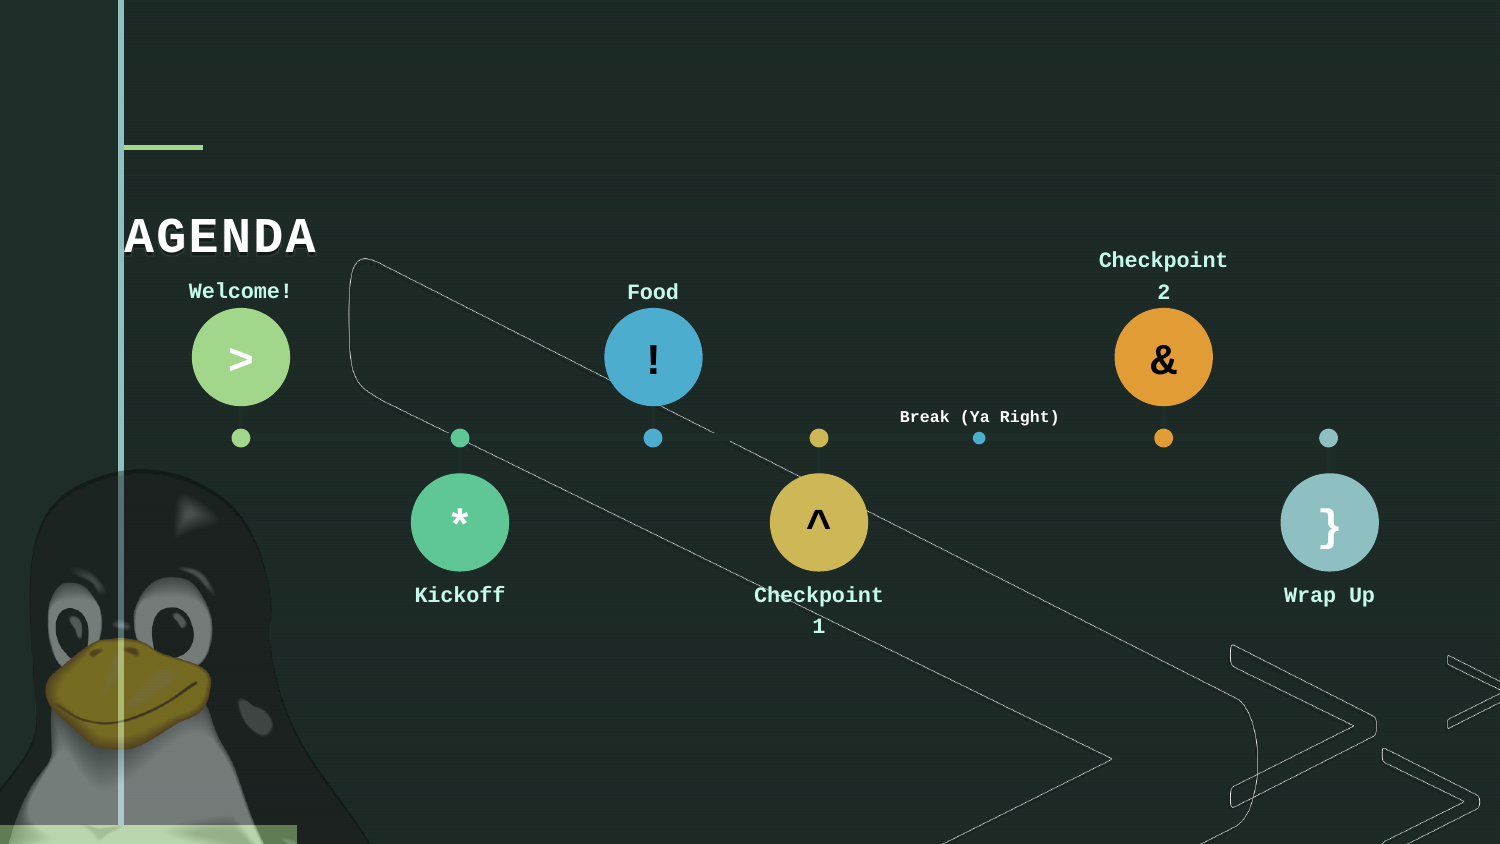

# Agenda
Checkpoint 2
Welcome!
Food
>
!
&
Break (Ya Right)
*
^
}
Kickoff
Checkpoint 1
Wrap Up